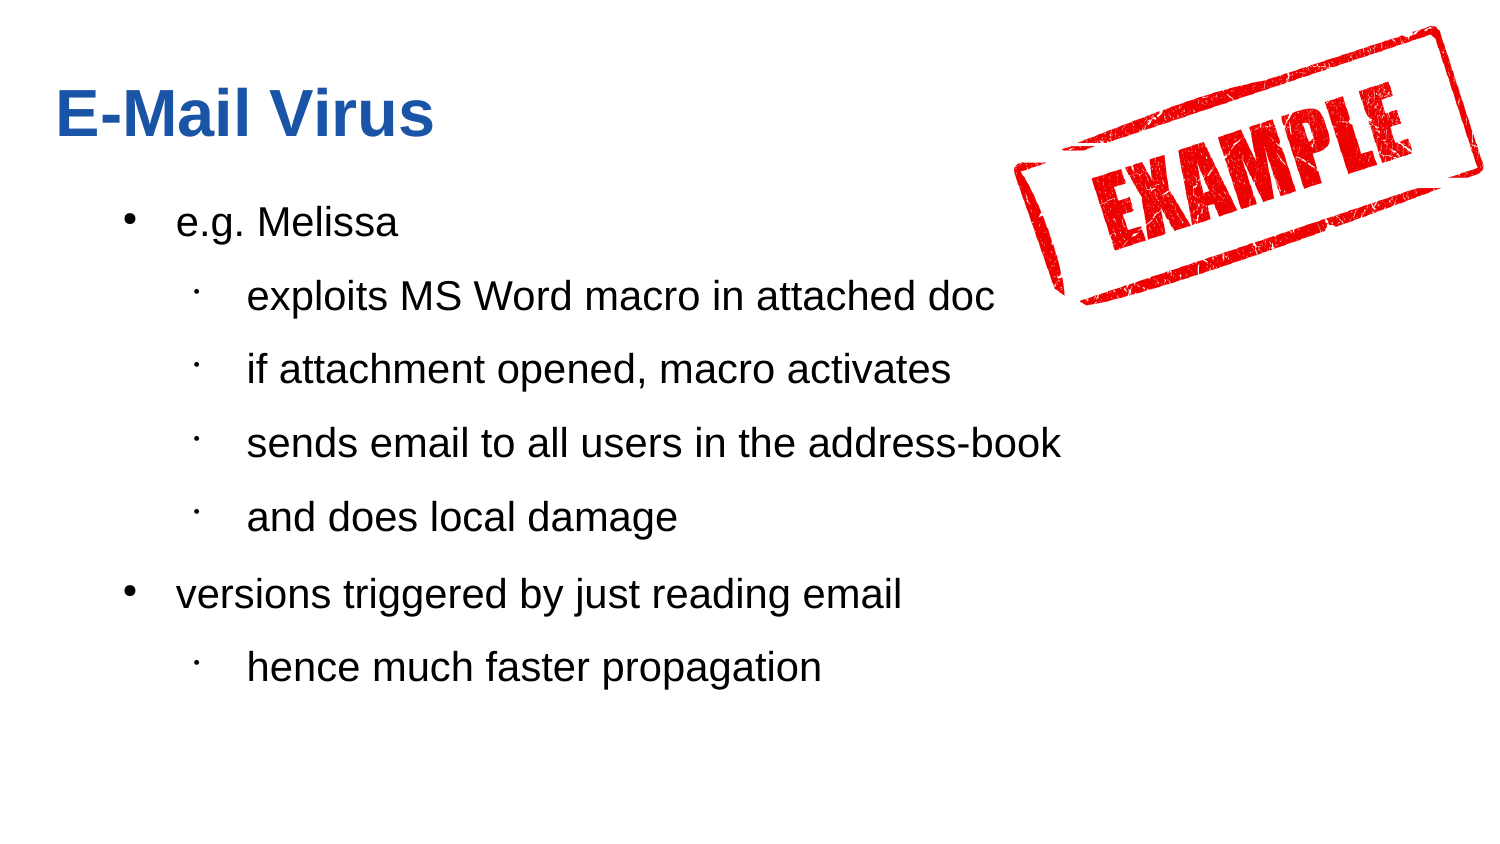

E-Mail Virus
# e.g. Melissa
exploits MS Word macro in attached doc
if attachment opened, macro activates
sends email to all users in the address-book
and does local damage
versions triggered by just reading email
hence much faster propagation